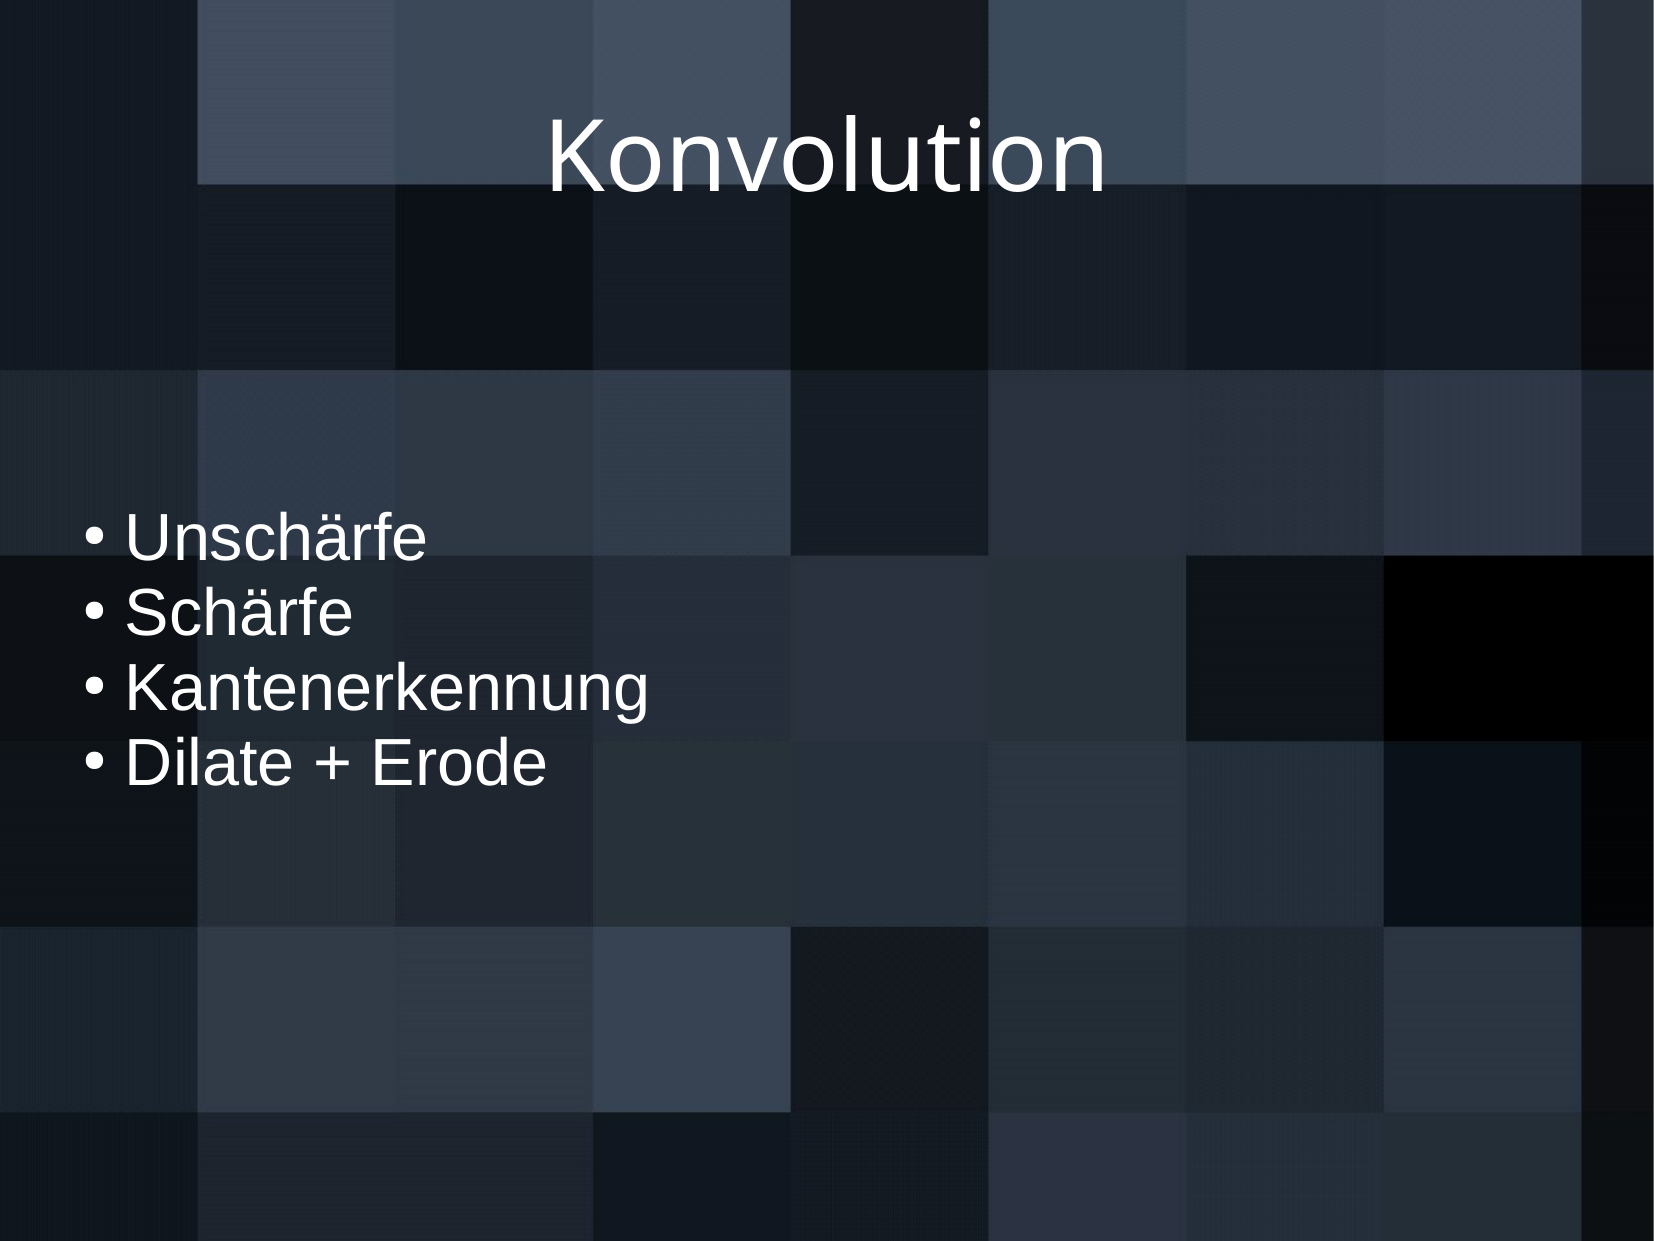

# Konvolution
 Unschärfe
 Schärfe
 Kantenerkennung
 Dilate + Erode